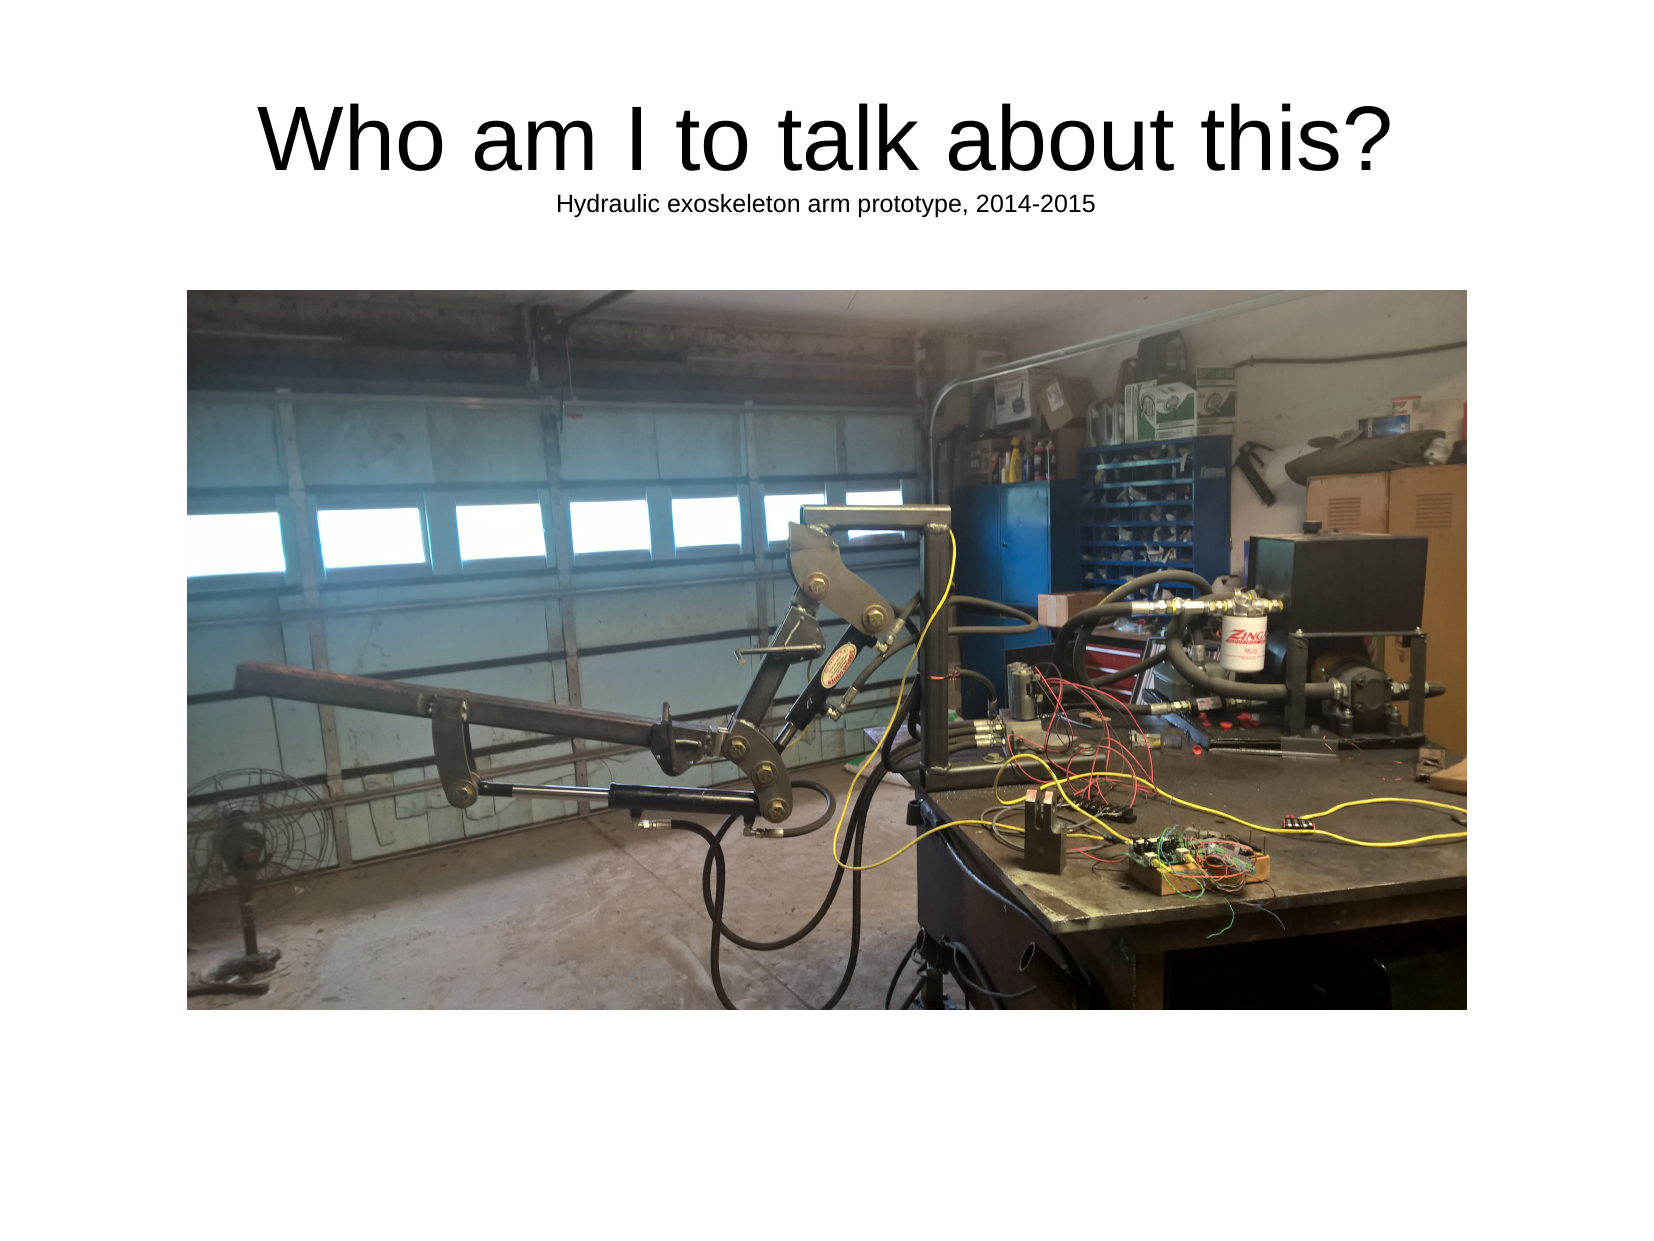

# Who am I to talk about this? Hydraulic exoskeleton arm prototype, 2014-2015